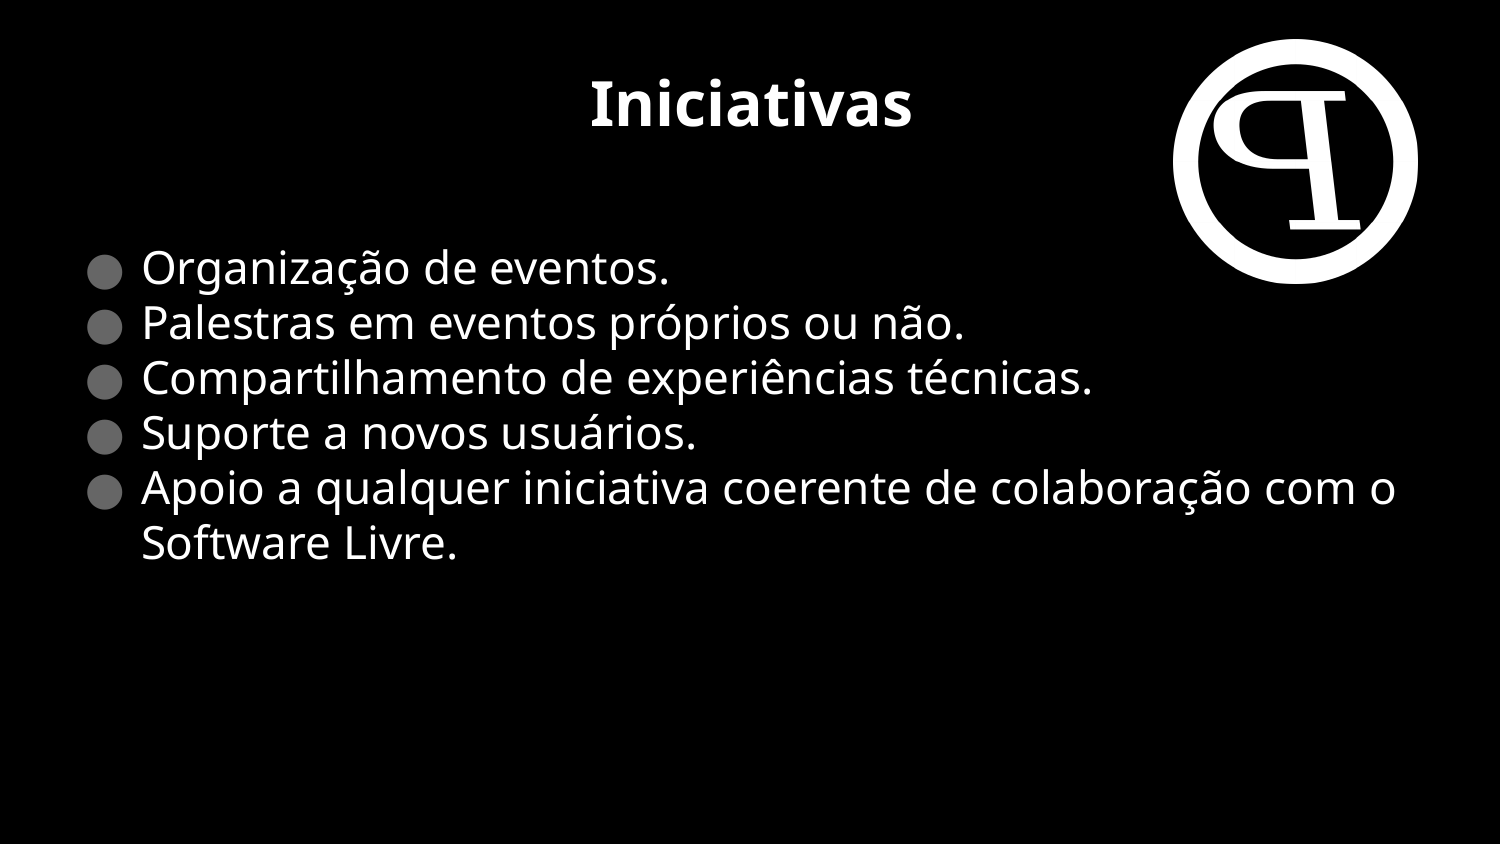

Iniciativas
Organização de eventos.
Palestras em eventos próprios ou não.
Compartilhamento de experiências técnicas.
Suporte a novos usuários.
Apoio a qualquer iniciativa coerente de colaboração com o Software Livre.